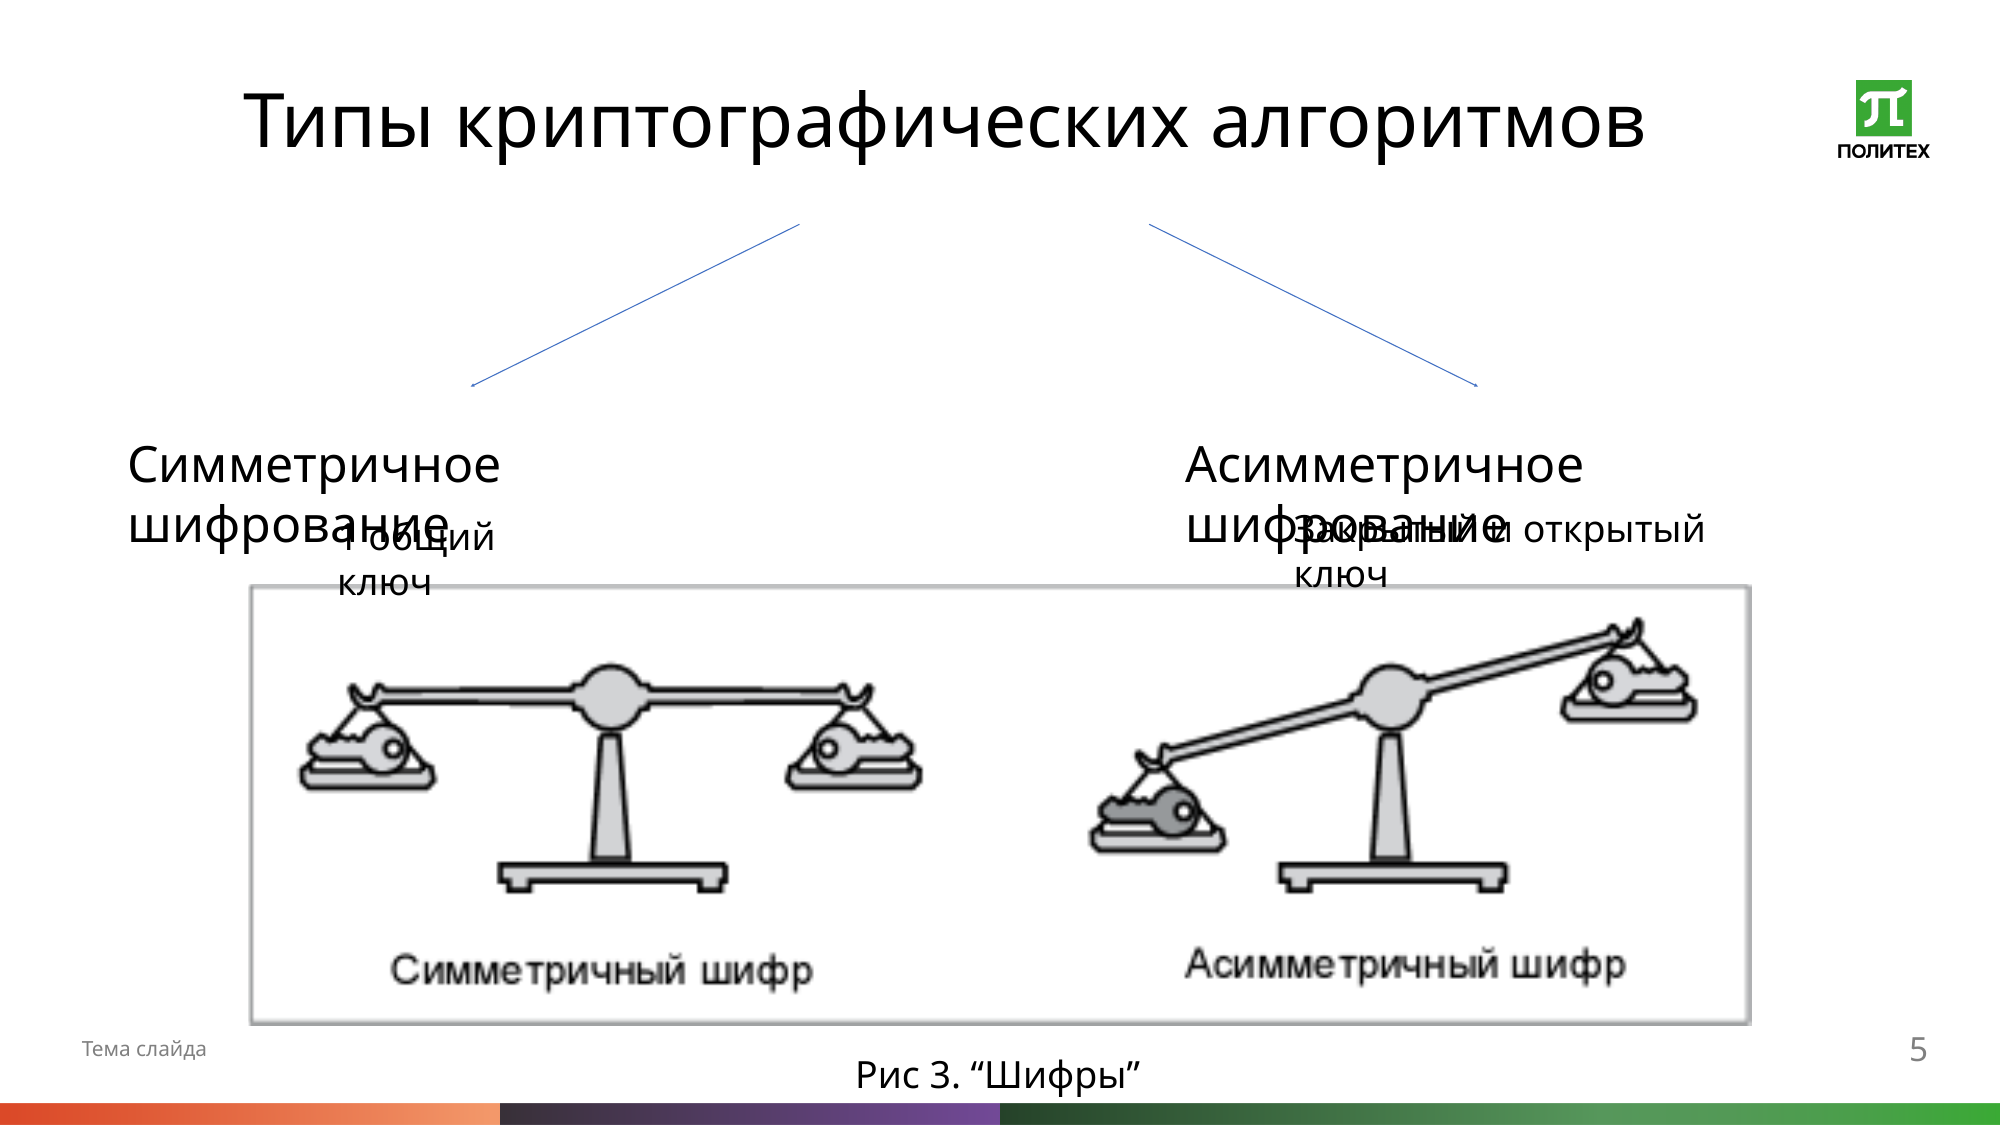

# Типы криптографических алгоритмов
Симметричное шифрование
Асимметричное шифрование
Закрытый и открытый ключ
1 общий ключ
5
Тема слайда
Рис 3. “Шифры”